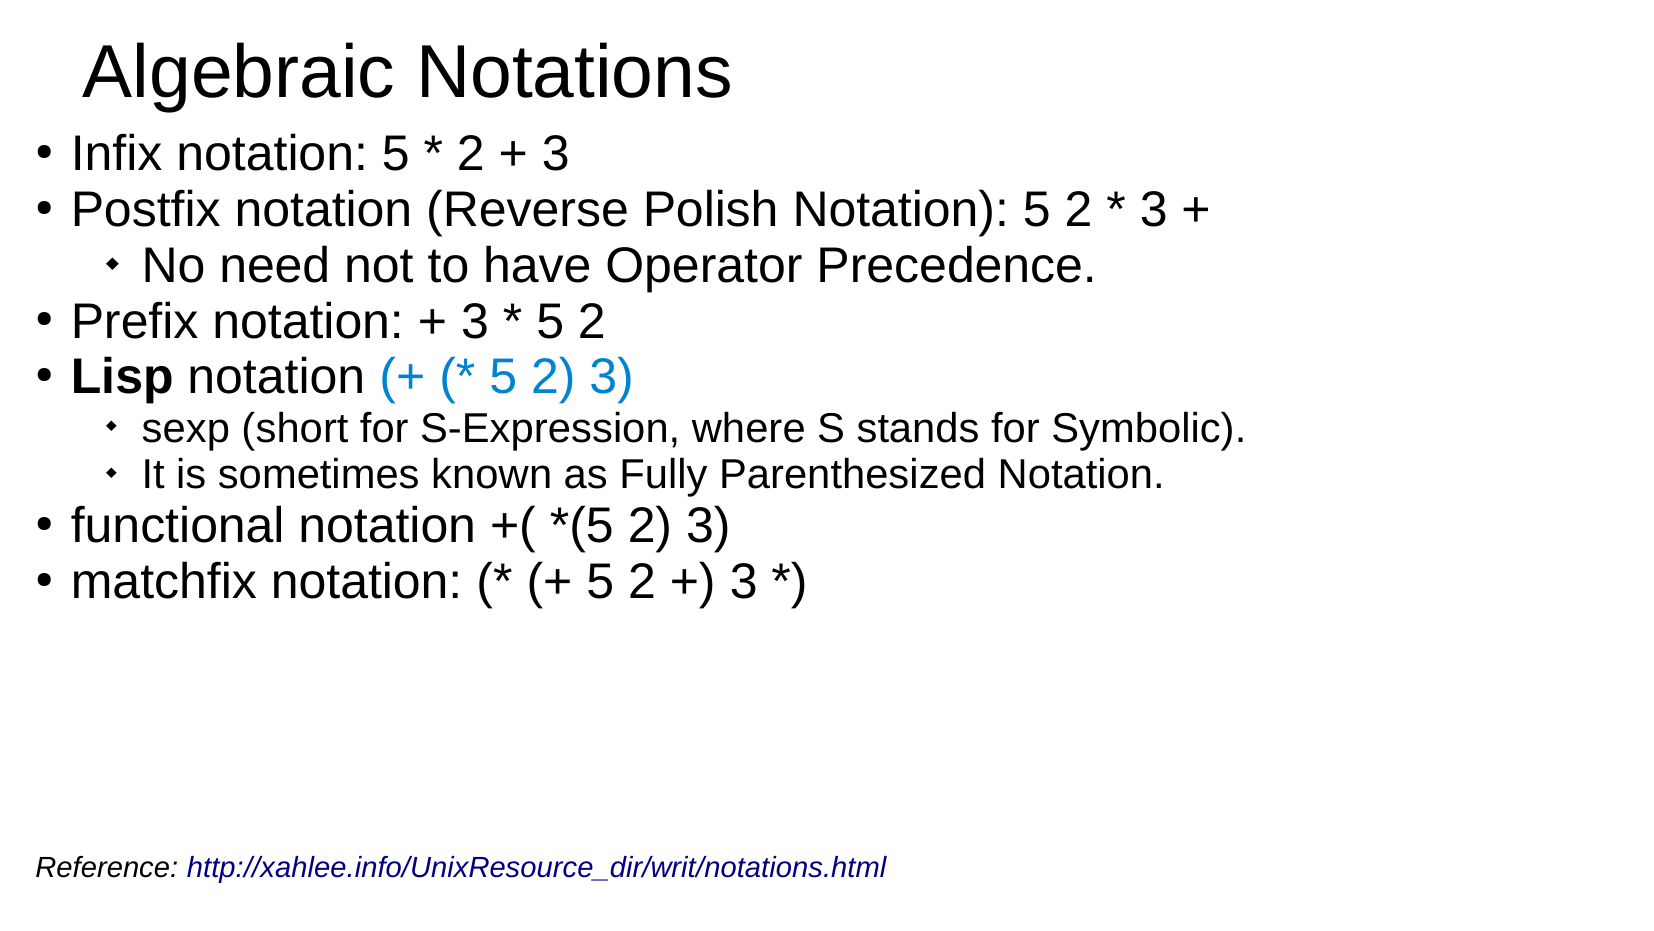

# Algebraic Notations
Infix notation: 5 * 2 + 3
Postfix notation (Reverse Polish Notation): 5 2 * 3 +
No need not to have Operator Precedence.
Prefix notation: + 3 * 5 2
Lisp notation (+ (* 5 2) 3)
sexp (short for S-Expression, where S stands for Symbolic).
It is sometimes known as Fully Parenthesized Notation.
functional notation +( *(5 2) 3)
matchfix notation: (* (+ 5 2 +) 3 *)
Reference: http://xahlee.info/UnixResource_dir/writ/notations.html